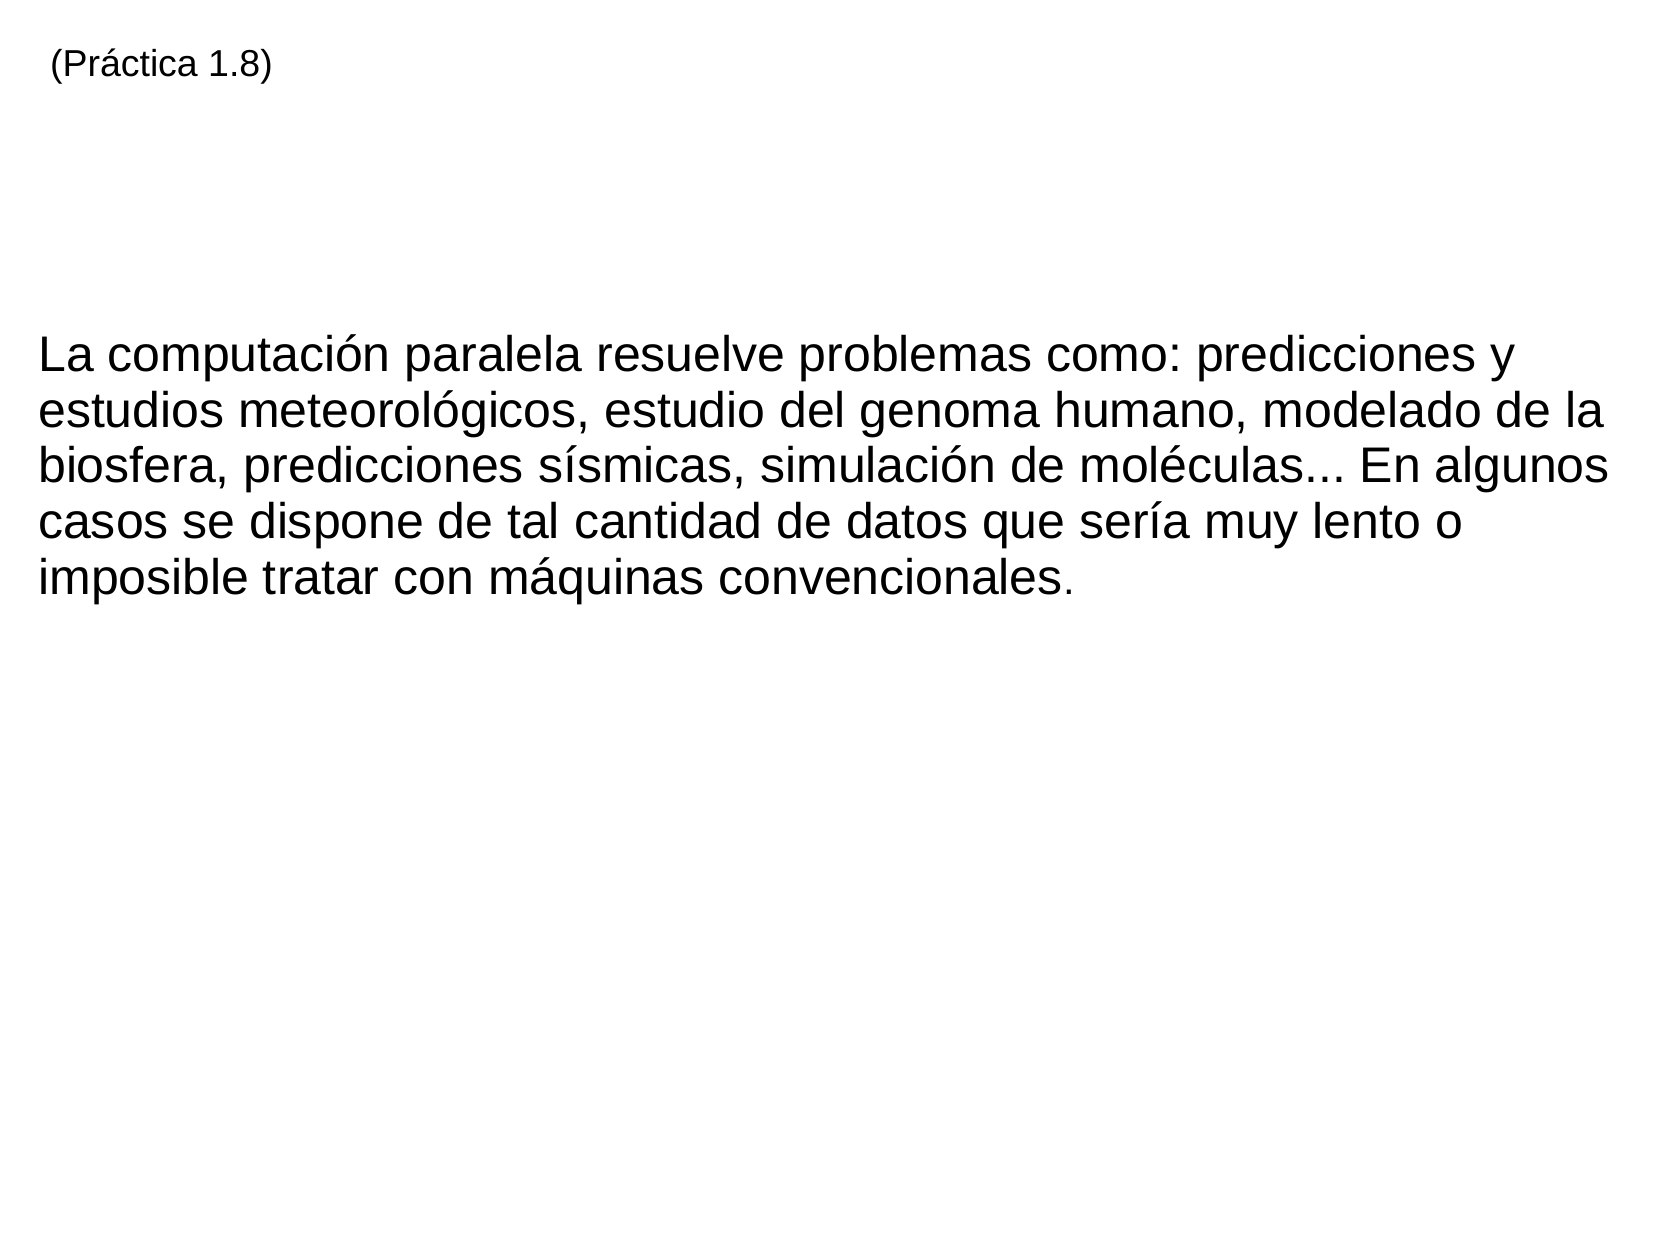

(Práctica 1.8)
La computación paralela resuelve problemas como: predicciones y estudios meteorológicos, estudio del genoma humano, modelado de la biosfera, predicciones sísmicas, simulación de moléculas... En algunos casos se dispone de tal cantidad de datos que sería muy lento o imposible tratar con máquinas convencionales.